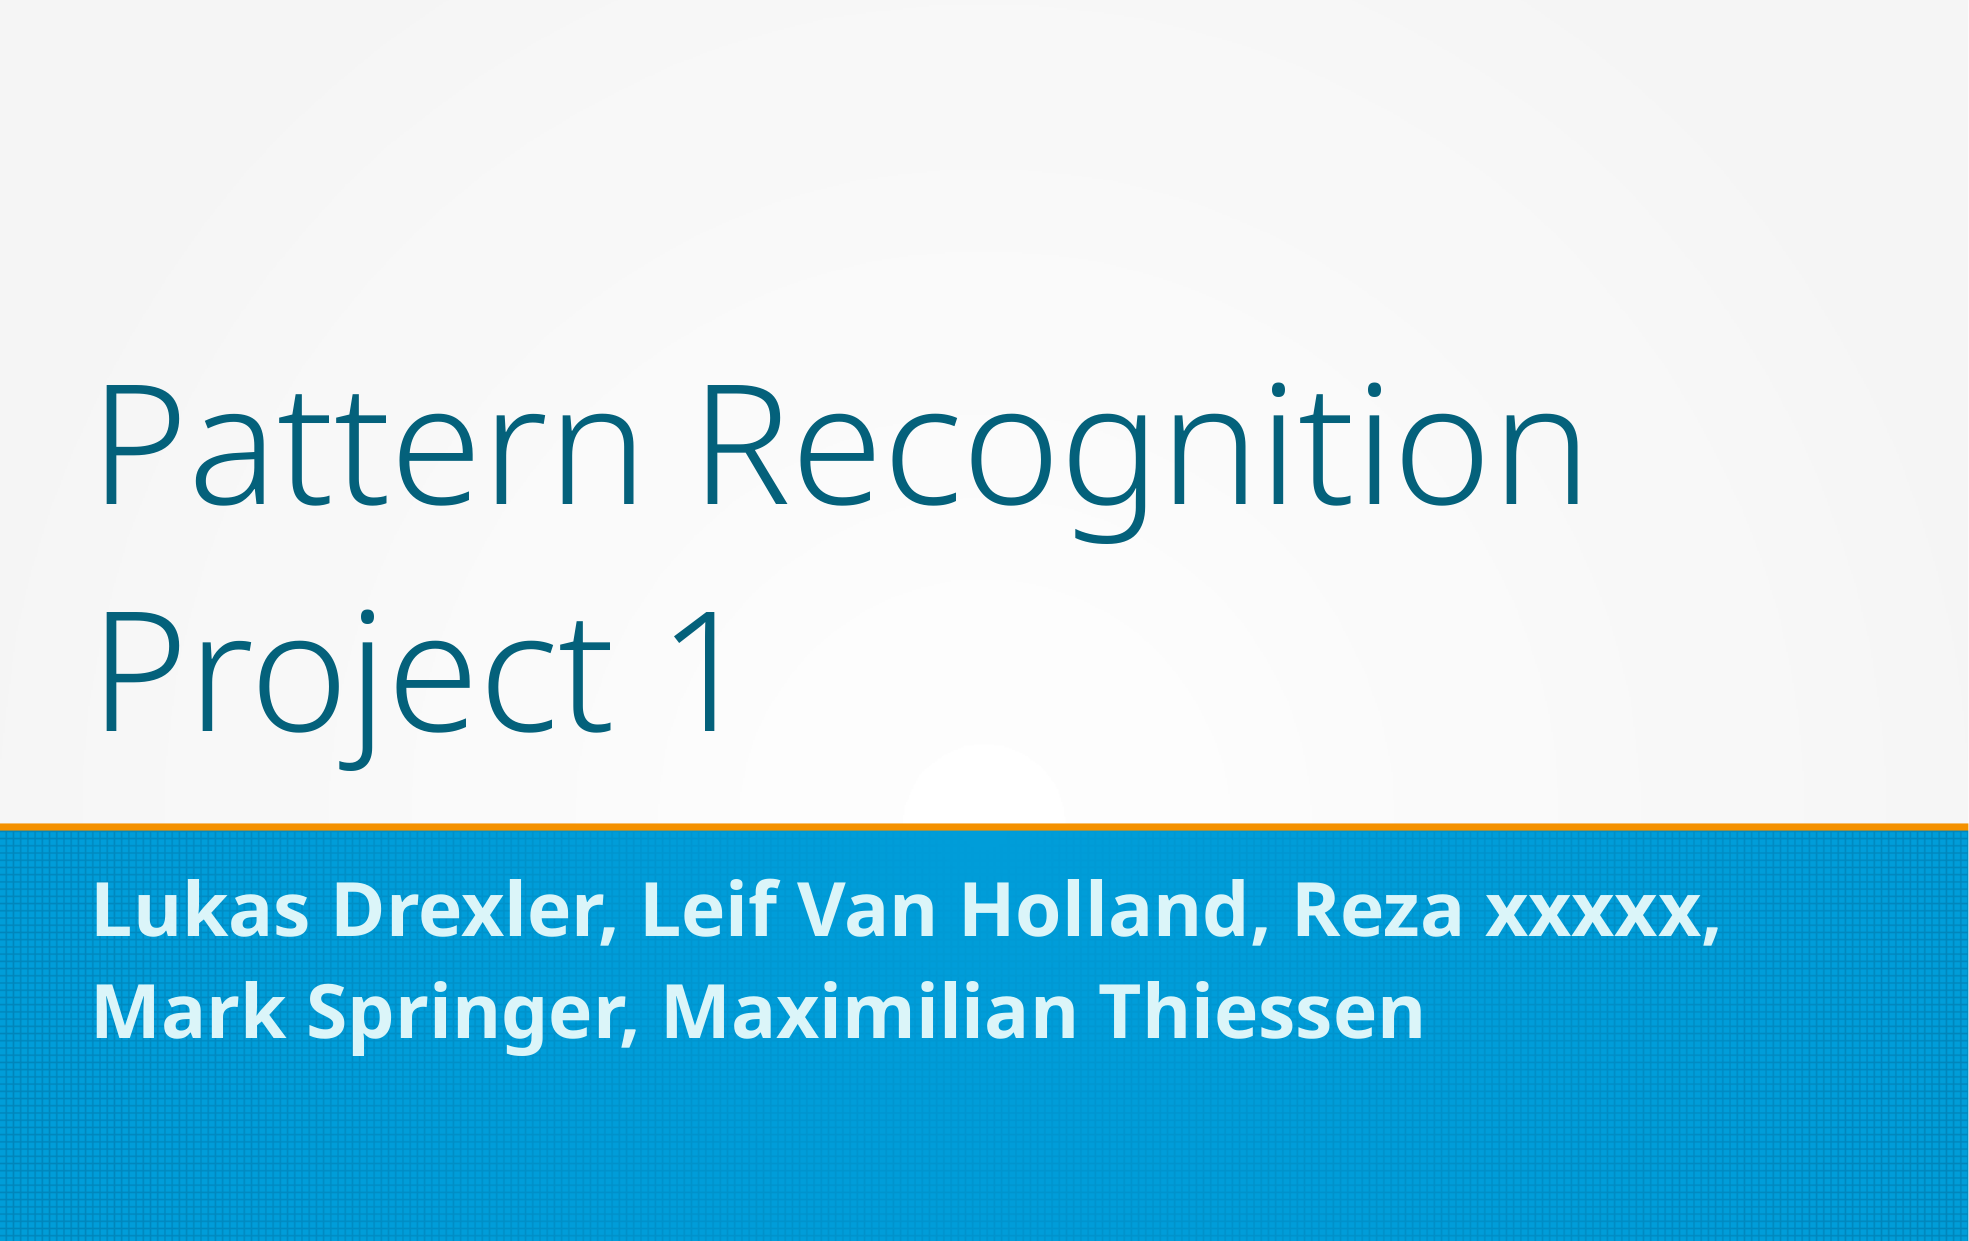

# Pattern Recognition Project 1
Lukas Drexler, Leif Van Holland, Reza xxxxx, Mark Springer, Maximilian Thiessen